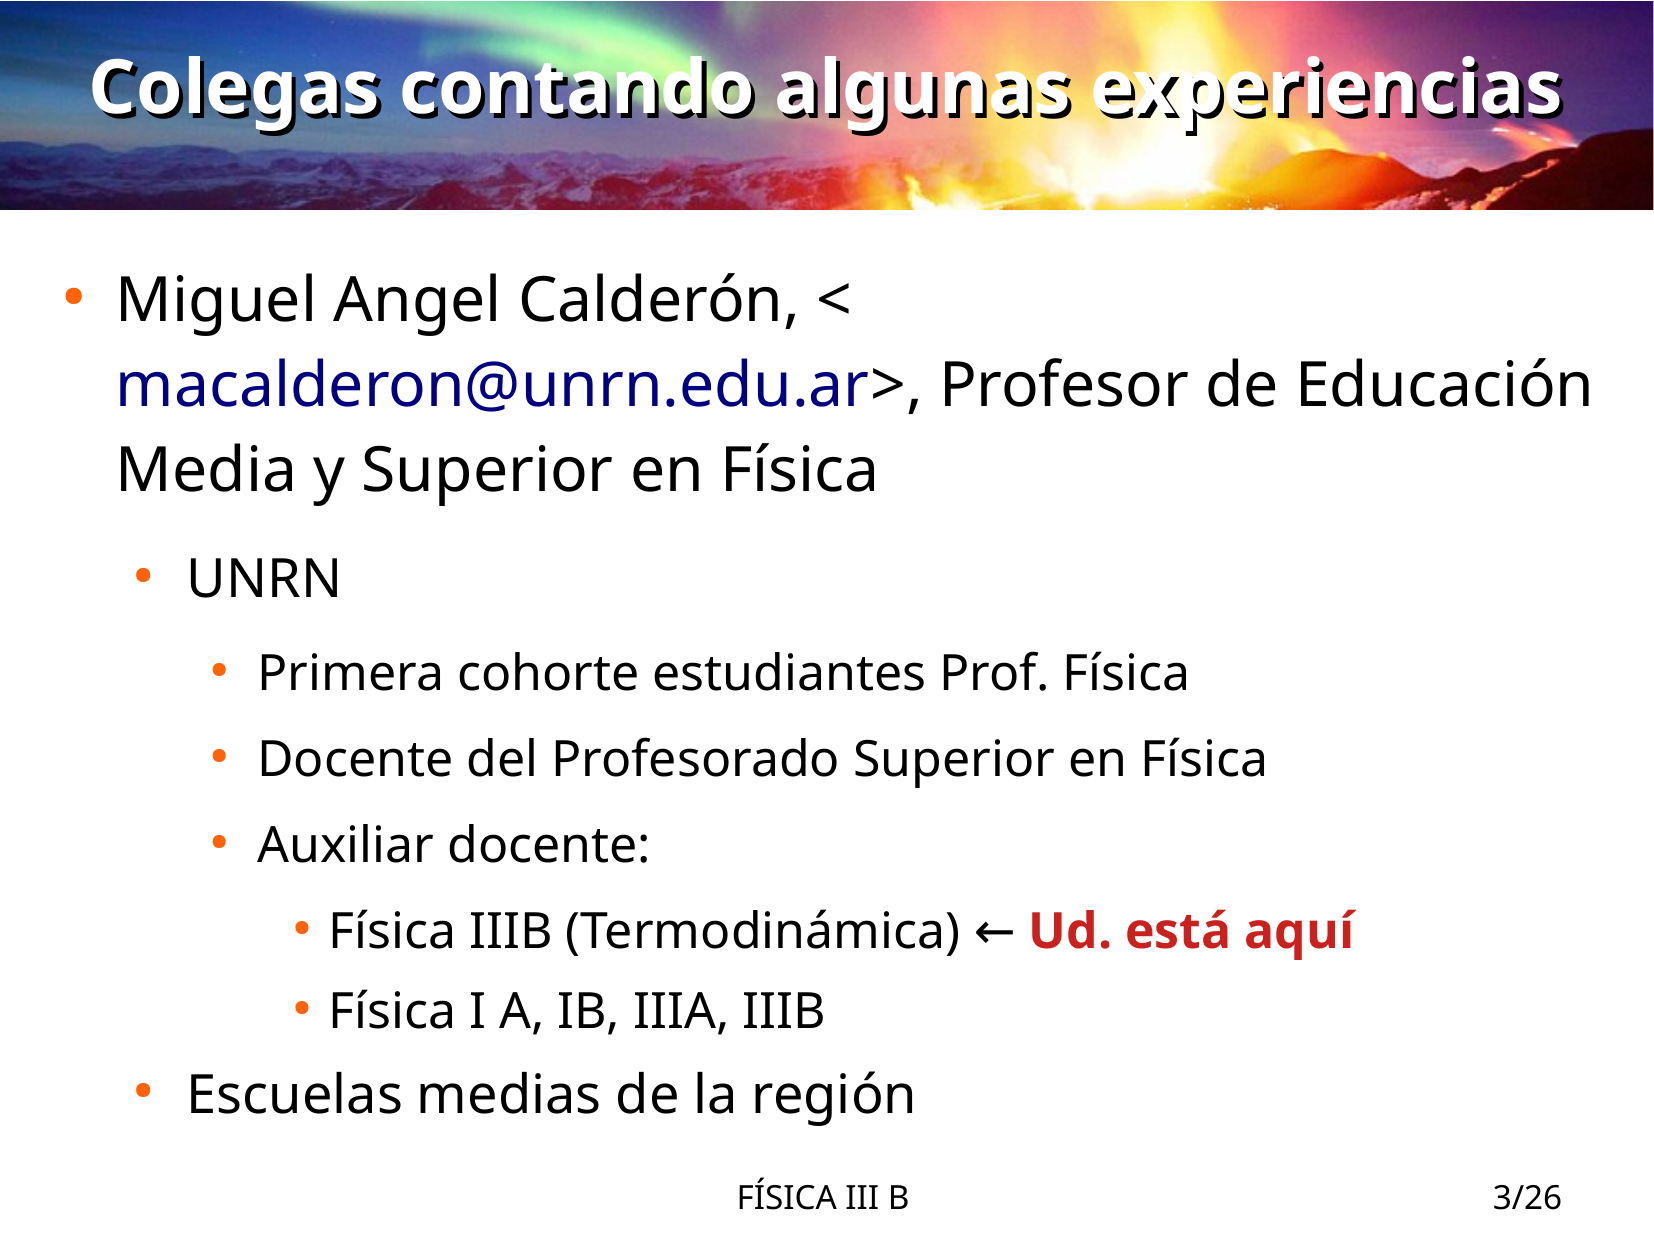

# Colegas contando algunas experiencias
Miguel Angel Calderón, <macalderon@unrn.edu.ar>, Profesor de Educación Media y Superior en Física
UNRN
Primera cohorte estudiantes Prof. Física
Docente del Profesorado Superior en Física
Auxiliar docente:
Física IIIB (Termodinámica) ← Ud. está aquí
Física I A, IB, IIIA, IIIB
Escuelas medias de la región
FÍSICA III B
3